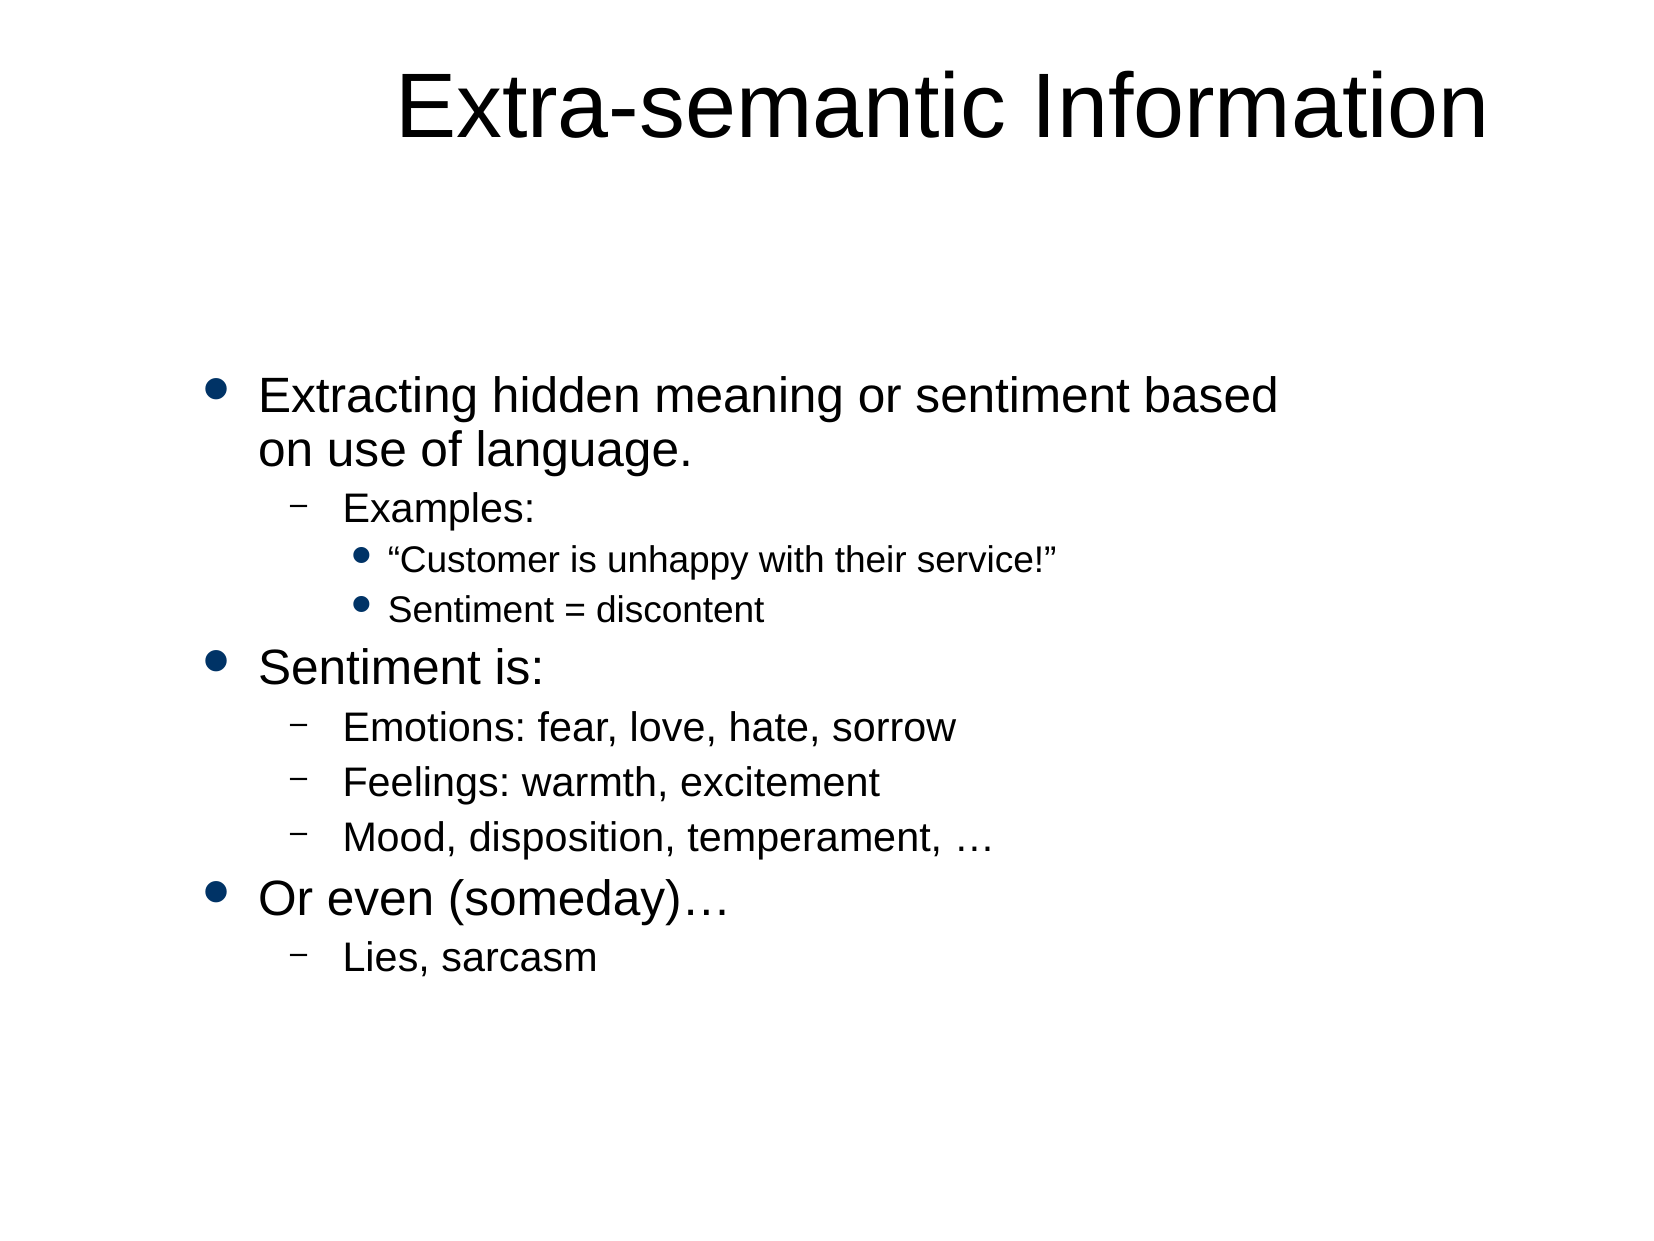

# Extra-semantic Information
Extracting hidden meaning or sentiment based on use of language.
Examples:
“Customer is unhappy with their service!”
Sentiment = discontent
Sentiment is:
Emotions: fear, love, hate, sorrow
Feelings: warmth, excitement
Mood, disposition, temperament, …
Or even (someday)…
Lies, sarcasm